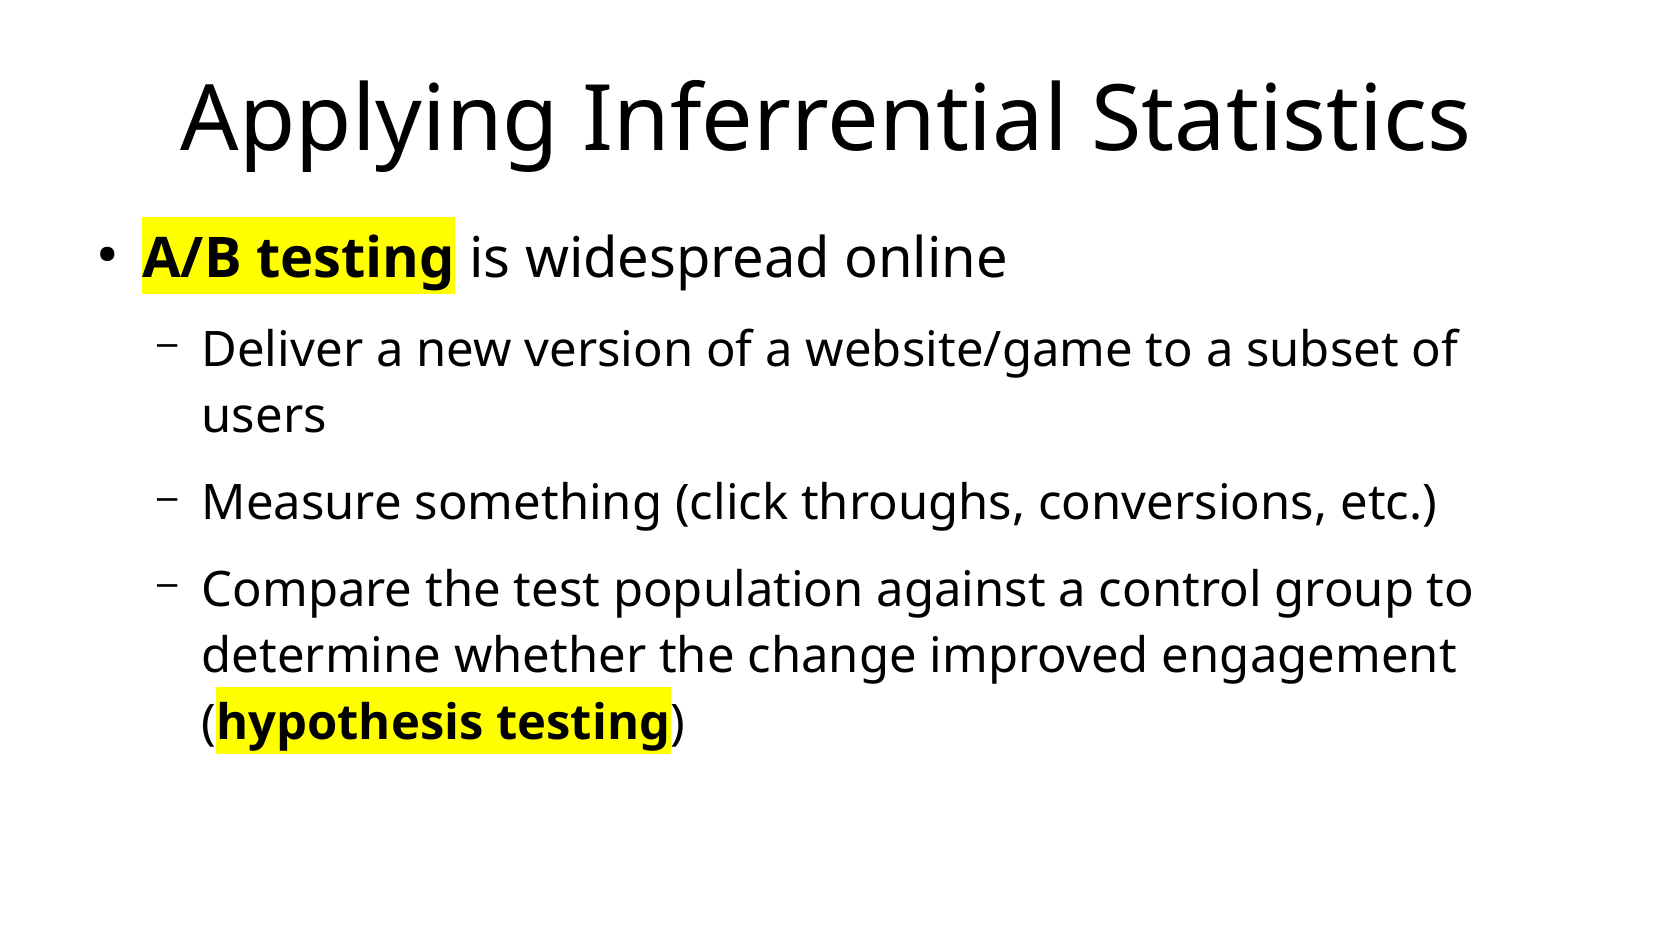

# Applying Inferrential Statistics
A/B testing is widespread online
Deliver a new version of a website/game to a subset of users
Measure something (click throughs, conversions, etc.)
Compare the test population against a control group to determine whether the change improved engagement (hypothesis testing)